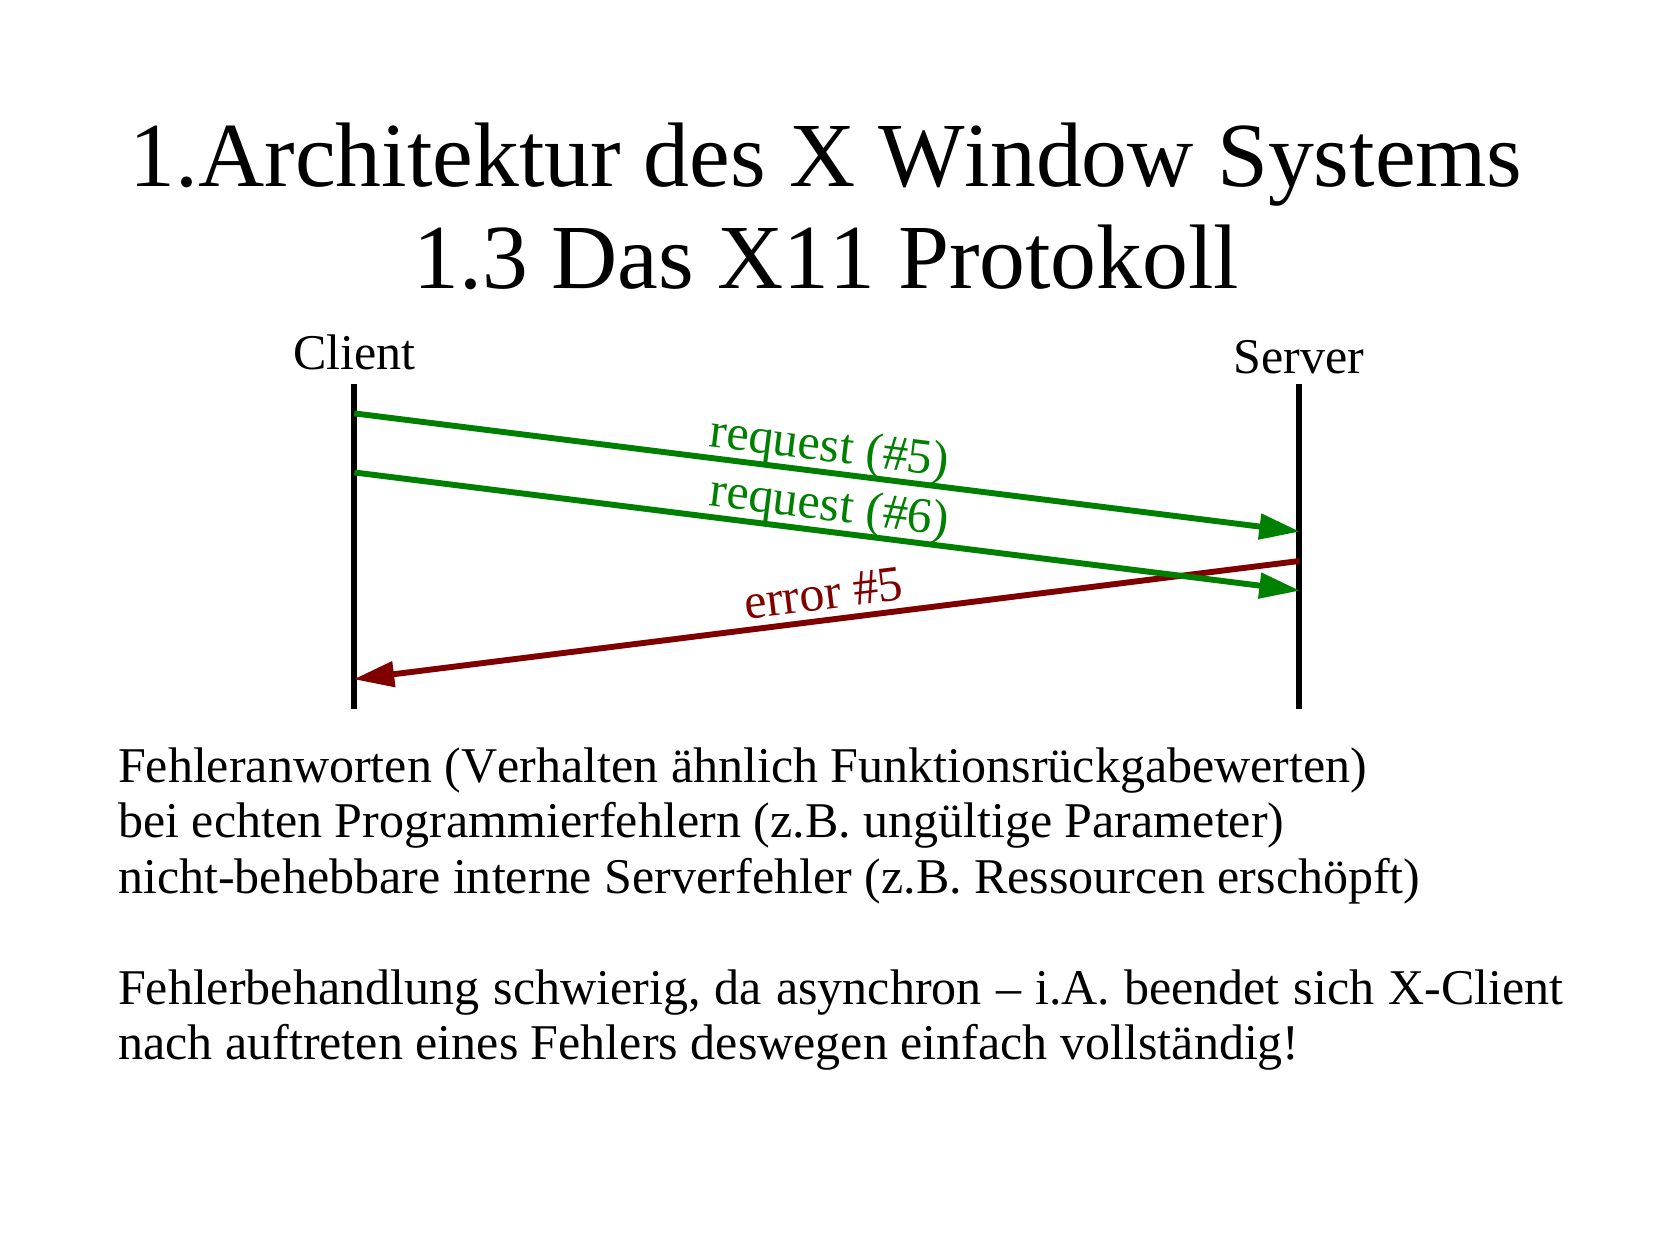

# 1.Architektur des X Window Systems 1.3 Das X11 Protokoll
Client
Server
request (#5)
request (#6)
Fehlerbehandlung schwierig, da asynchron – i.A. beendet sich X-Client nach auftreten eines Fehlers deswegen einfach vollständig!
error #5
Fehleranworten (Verhalten ähnlich Funktionsrückgabewerten)
bei echten Programmierfehlern (z.B. ungültige Parameter)
nicht-behebbare interne Serverfehler (z.B. Ressourcen erschöpft)